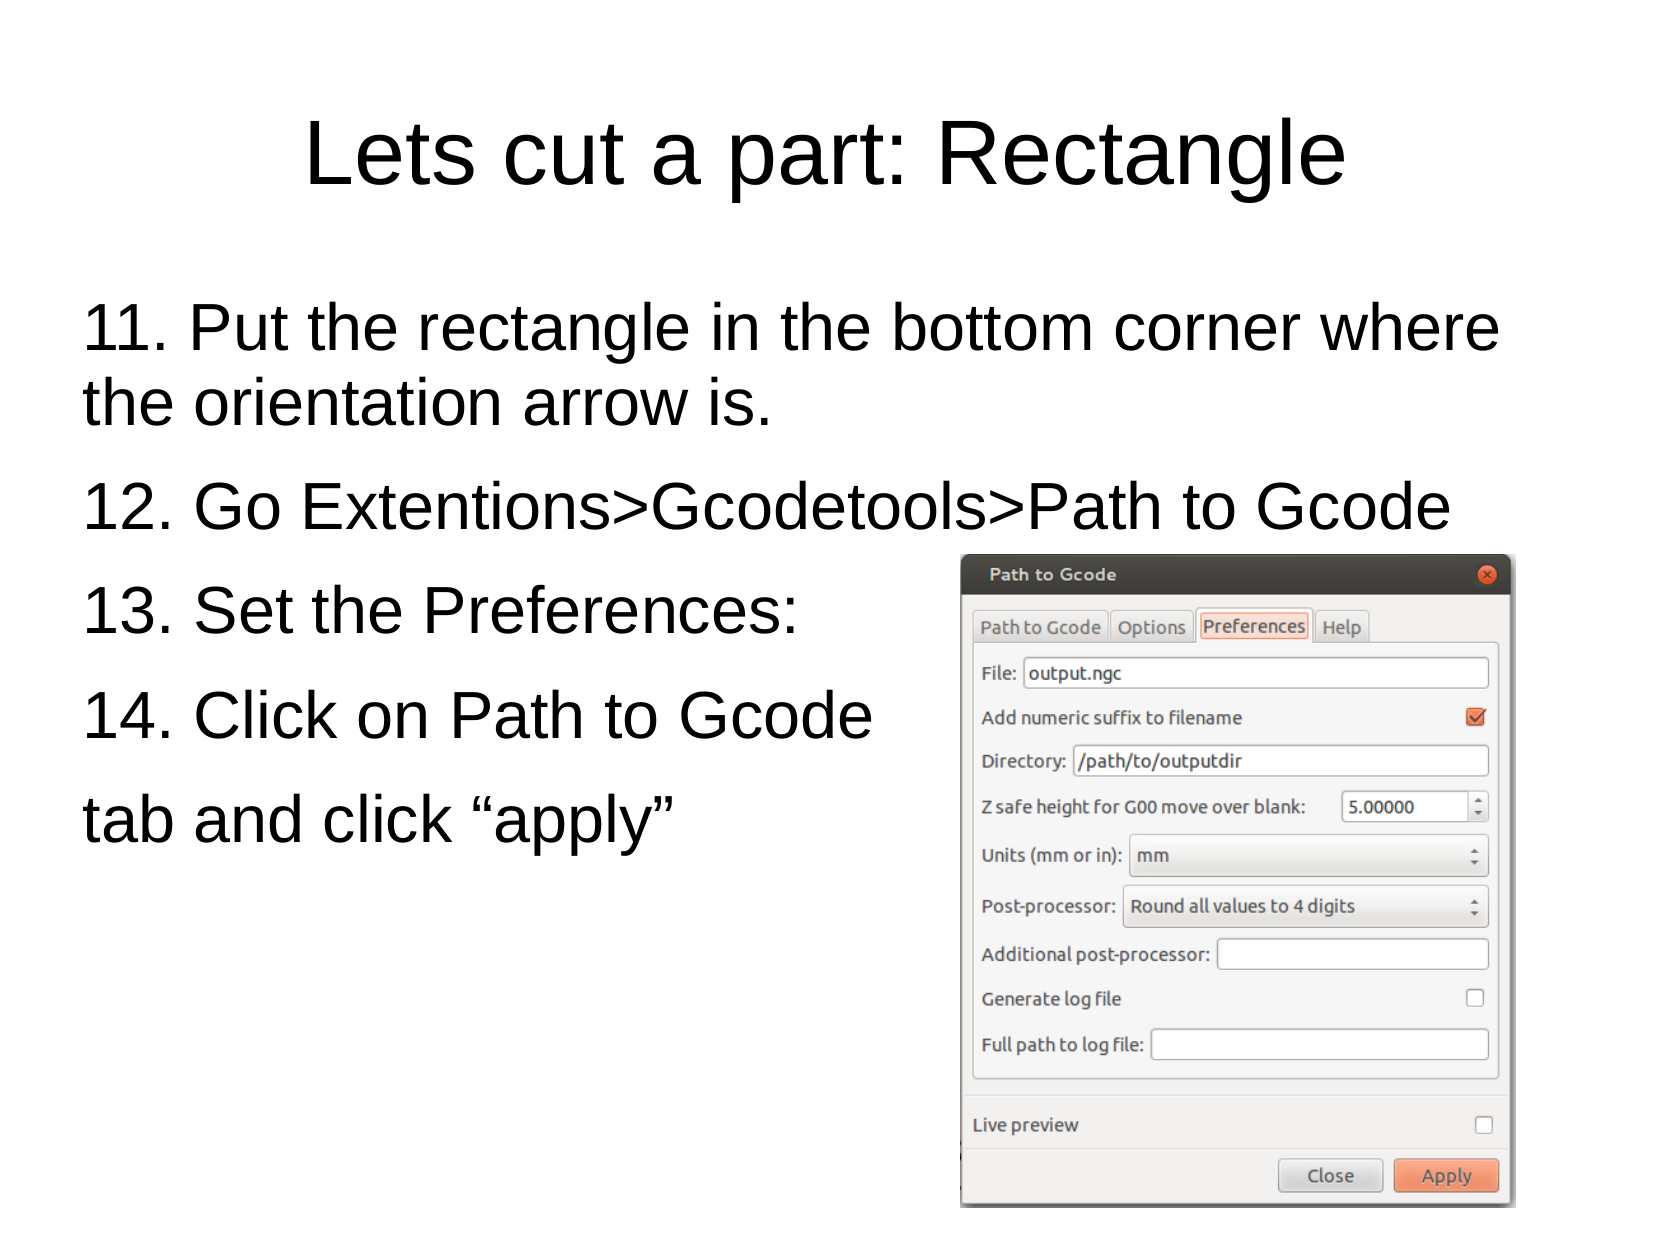

# Lets cut a part: Rectangle
11. Put the rectangle in the bottom corner where the orientation arrow is.
12. Go Extentions>Gcodetools>Path to Gcode
13. Set the Preferences:
14. Click on Path to Gcode
tab and click “apply”